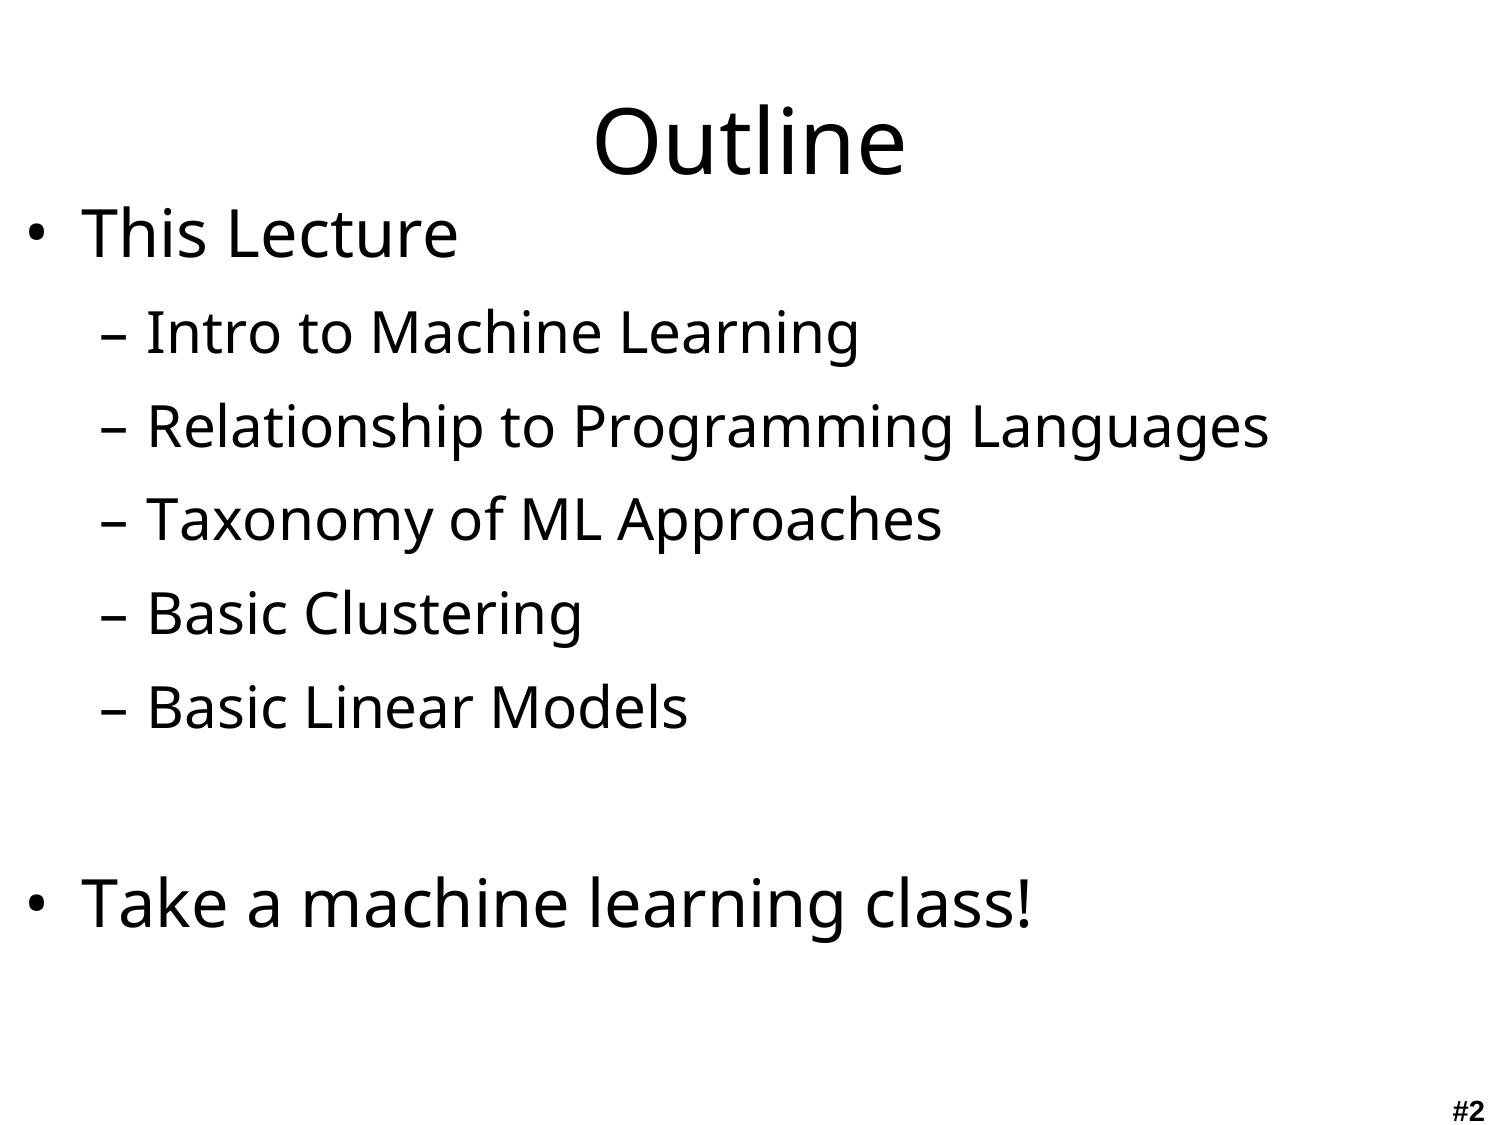

# Outline
This Lecture
Intro to Machine Learning
Relationship to Programming Languages
Taxonomy of ML Approaches
Basic Clustering
Basic Linear Models
Take a machine learning class!
2